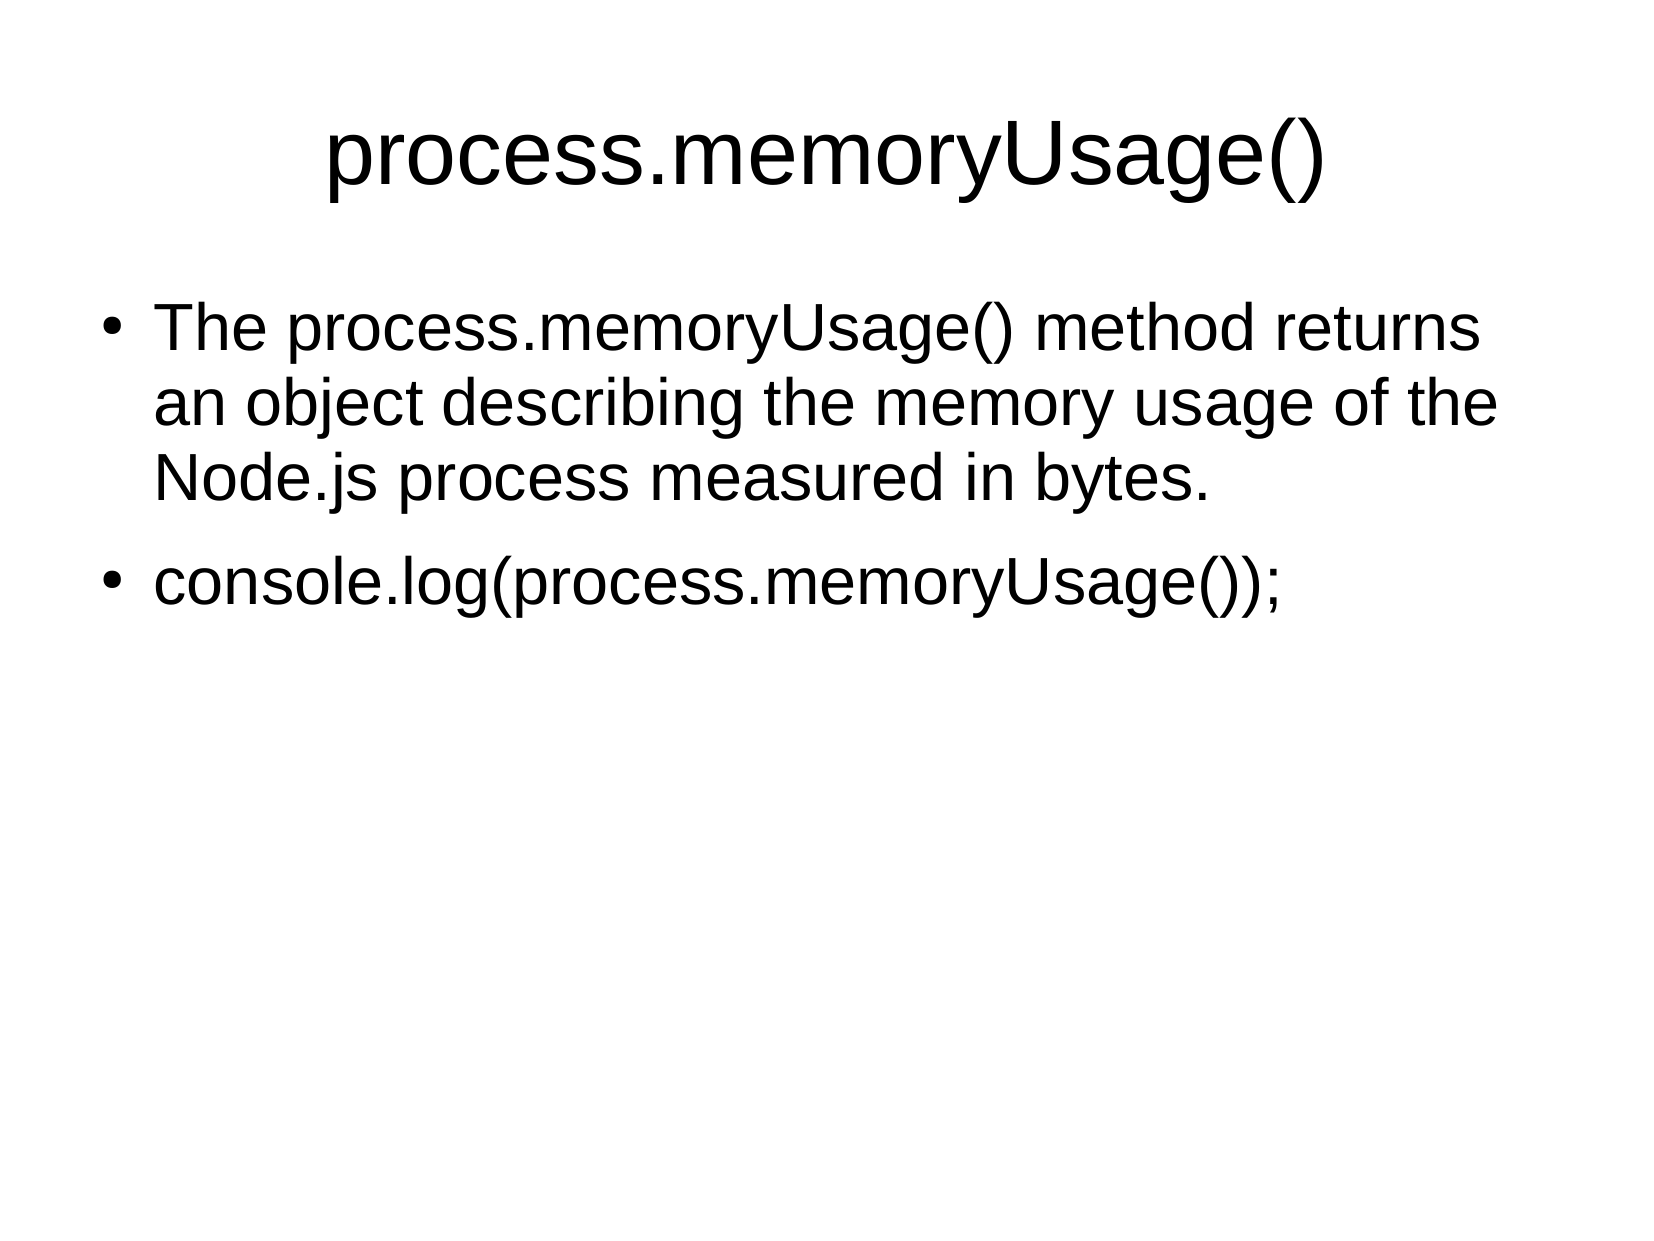

# process.memoryUsage()
The process.memoryUsage() method returns an object describing the memory usage of the Node.js process measured in bytes.
console.log(process.memoryUsage());